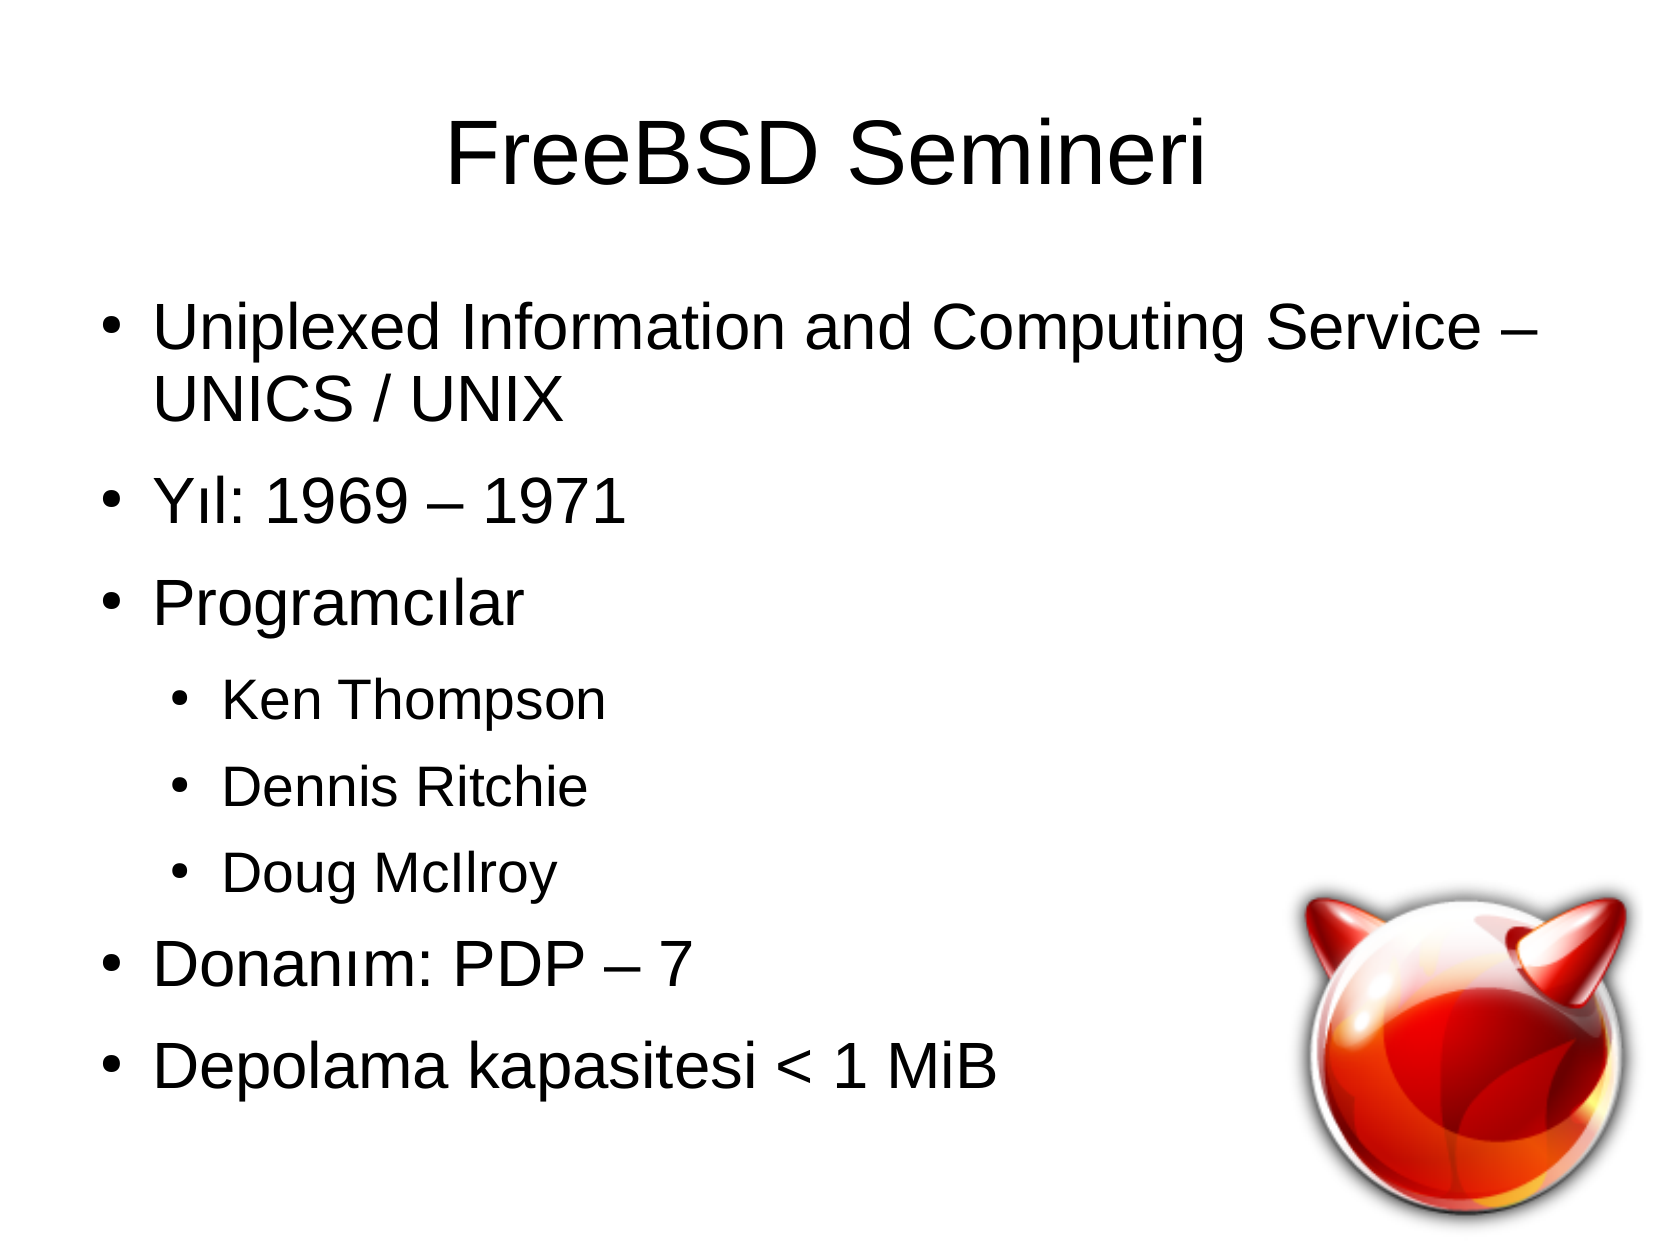

# FreeBSD Semineri
Uniplexed Information and Computing Service – UNICS / UNIX
Yıl: 1969 – 1971
Programcılar
Ken Thompson
Dennis Ritchie
Doug McIlroy
Donanım: PDP – 7
Depolama kapasitesi < 1 MiB